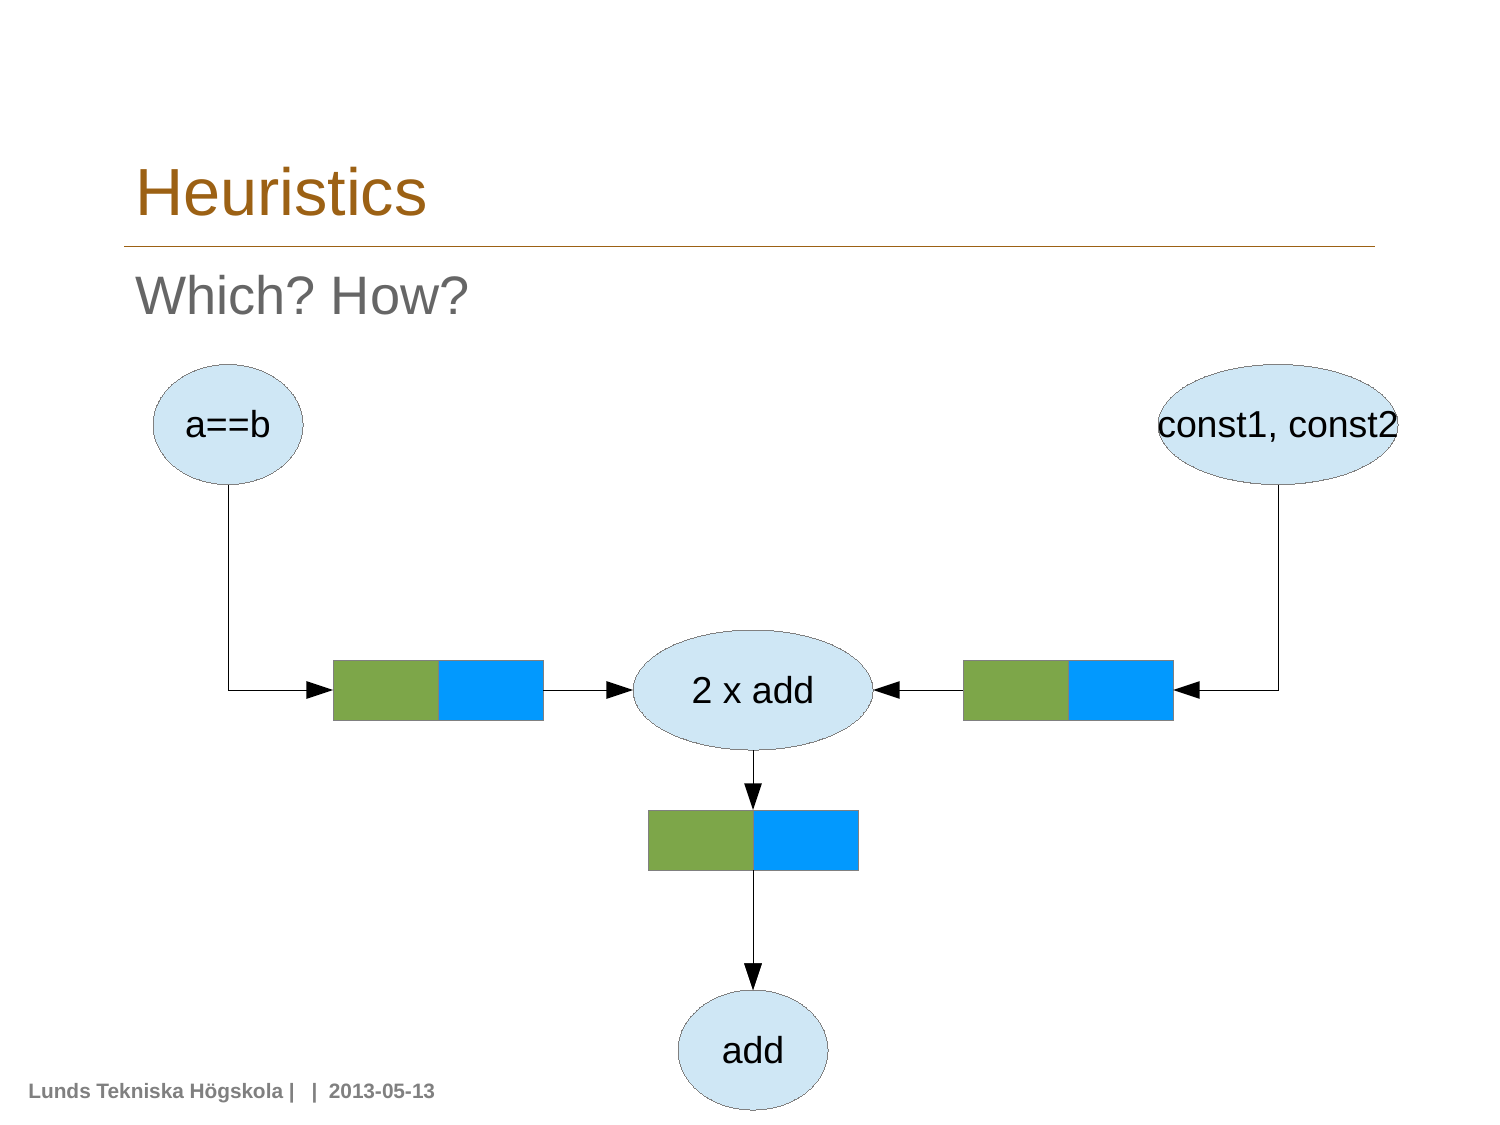

# Heuristics
Which? How?
a==b
const1, const2
2 x add
add